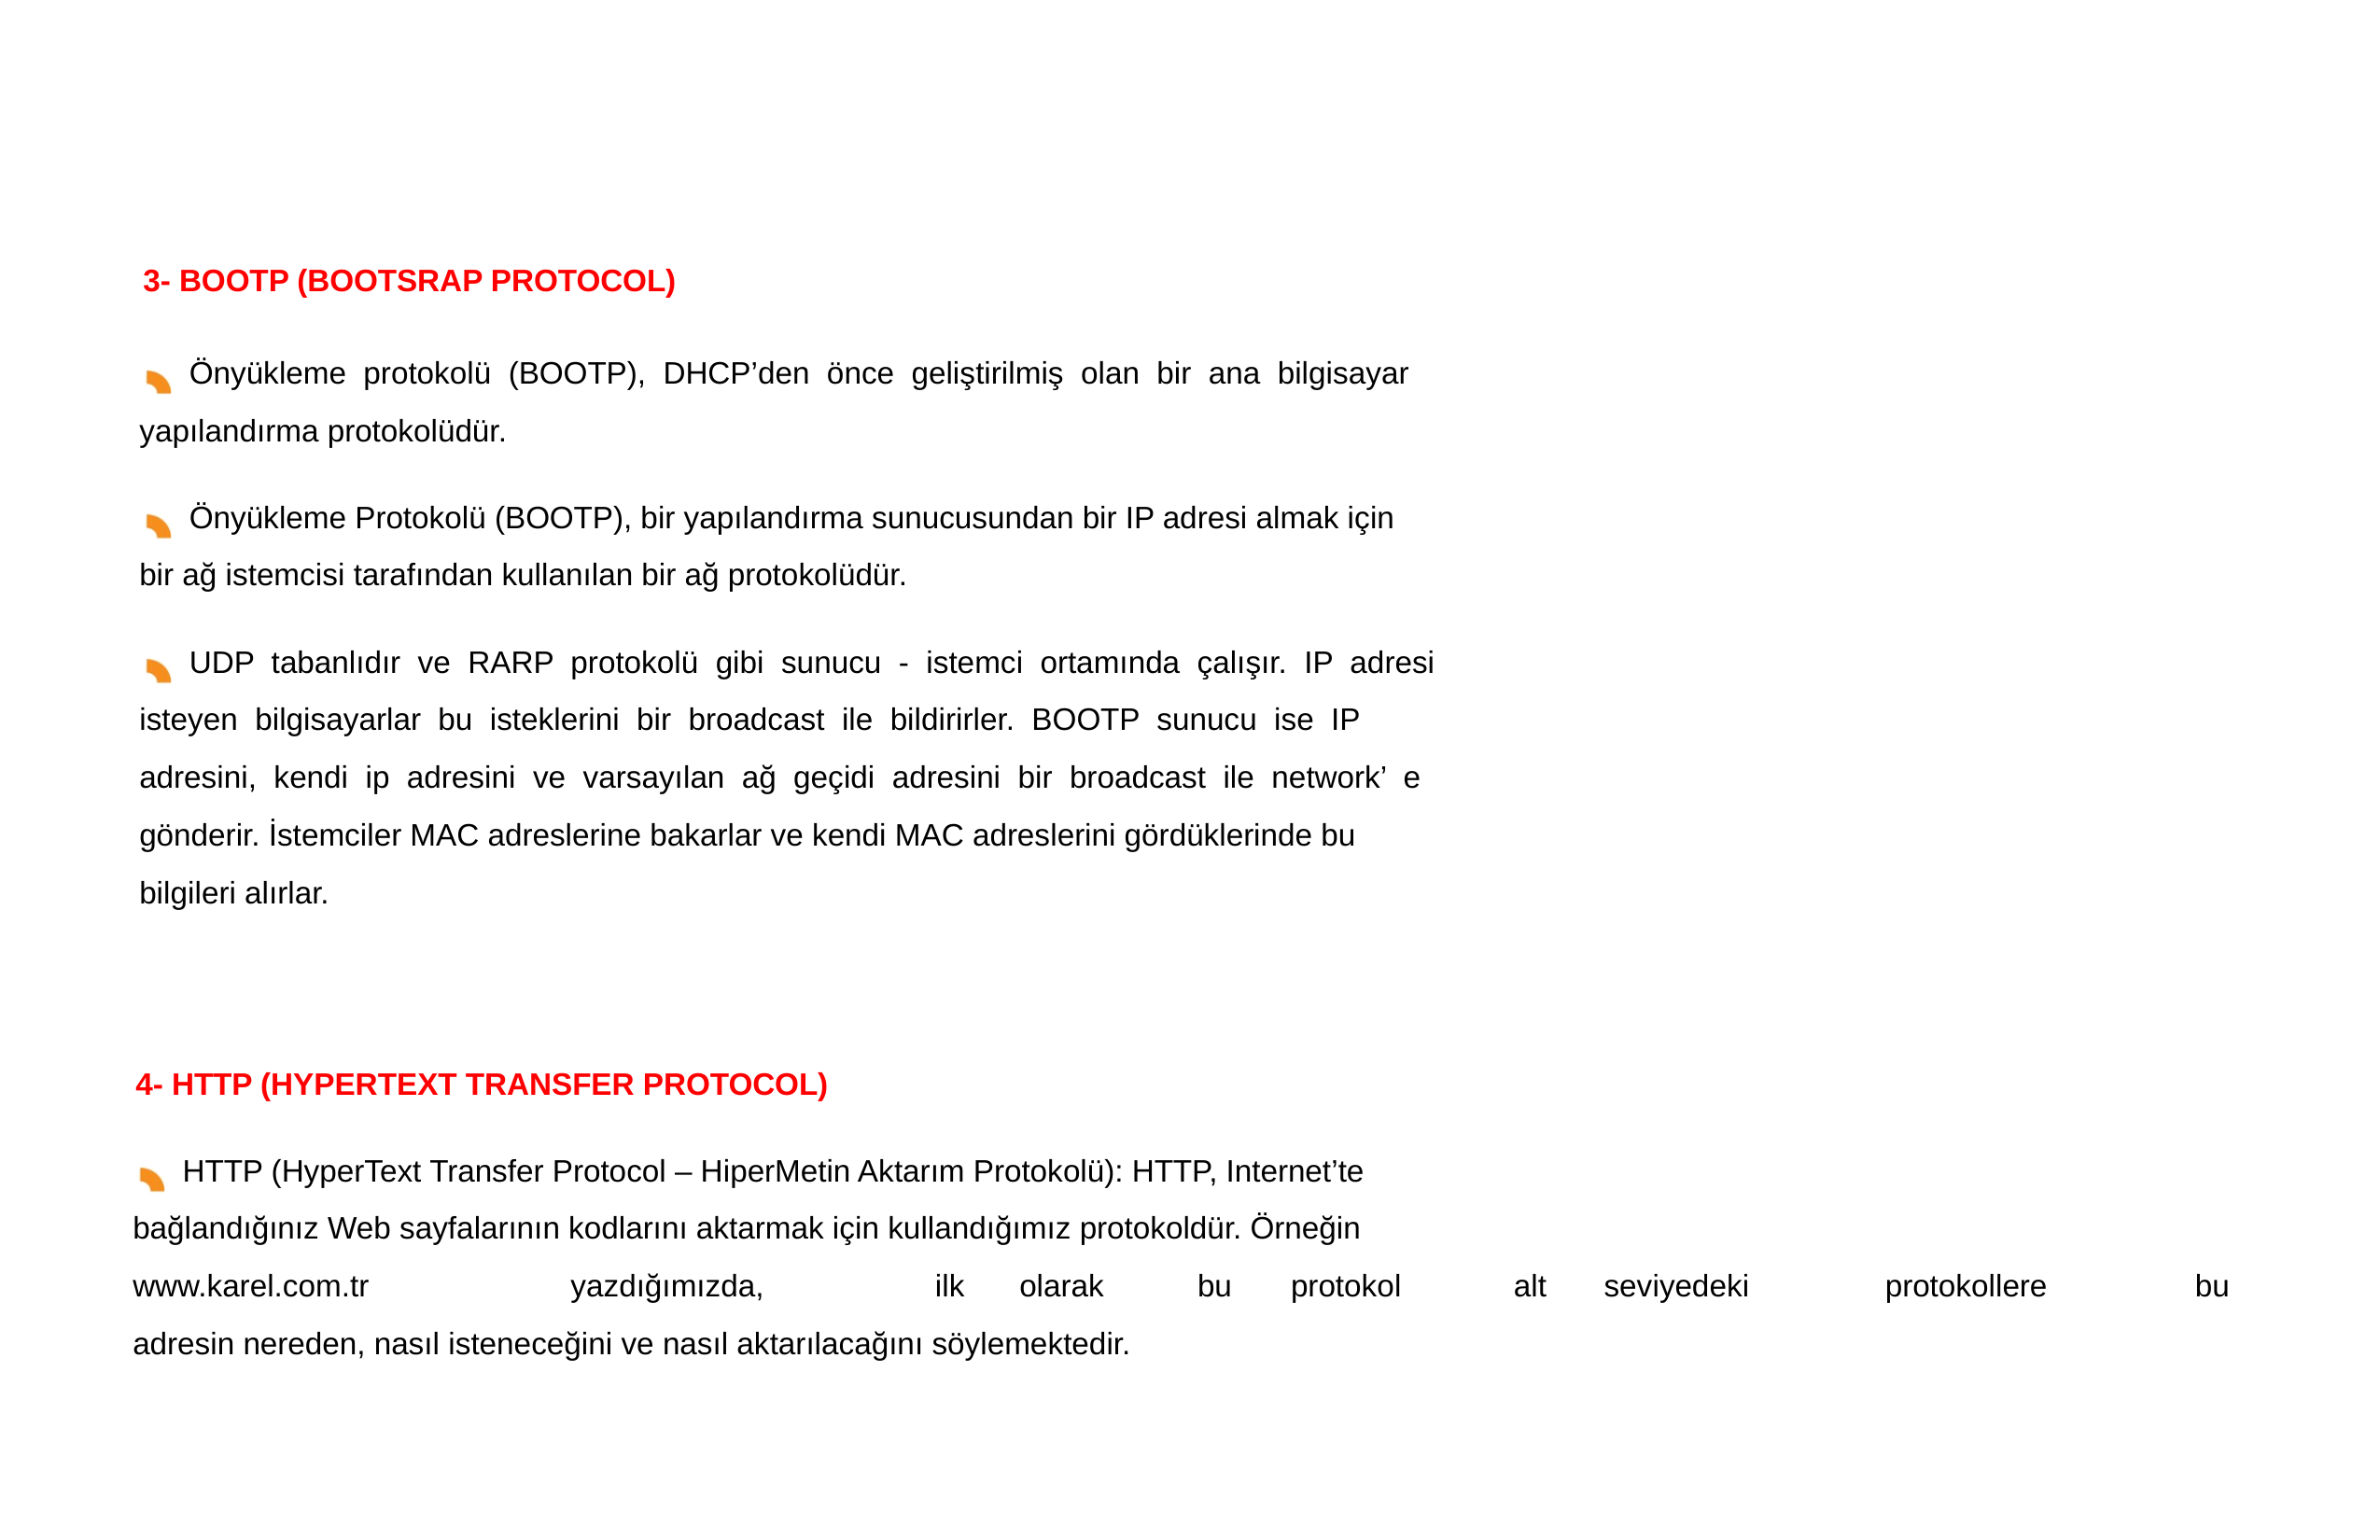

3- BOOTP (BOOTSRAP PROTOCOL)
 Önyükleme protokolü (BOOTP), DHCP’den önce geliştirilmiş olan bir ana bilgisayar
yapılandırma protokolüdür.
 Önyükleme Protokolü (BOOTP), bir yapılandırma sunucusundan bir IP adresi almak için
bir ağ istemcisi tarafından kullanılan bir ağ protokolüdür.
 UDP tabanlıdır ve RARP protokolü gibi sunucu - istemci ortamında çalışır. IP adresi
isteyen bilgisayarlar bu isteklerini bir broadcast ile bildirirler. BOOTP sunucu ise IP
adresini, kendi ip adresini ve varsayılan ağ geçidi adresini bir broadcast ile network’ e
gönderir. İstemciler MAC adreslerine bakarlar ve kendi MAC adreslerini gördüklerinde bu
bilgileri alırlar.
4- HTTP (HYPERTEXT TRANSFER PROTOCOL)
 HTTP (HyperText Transfer Protocol – HiperMetin Aktarım Protokolü): HTTP, Internet’te
bağlandığınız Web sayfalarının kodlarını aktarmak için kullandığımız protokoldür. Örneğin
www.karel.com.tr
yazdığımızda,
ilk
olarak
bu
protokol
alt
seviyedeki
protokollere
bu
adresin nereden, nasıl isteneceğini ve nasıl aktarılacağını söylemektedir.